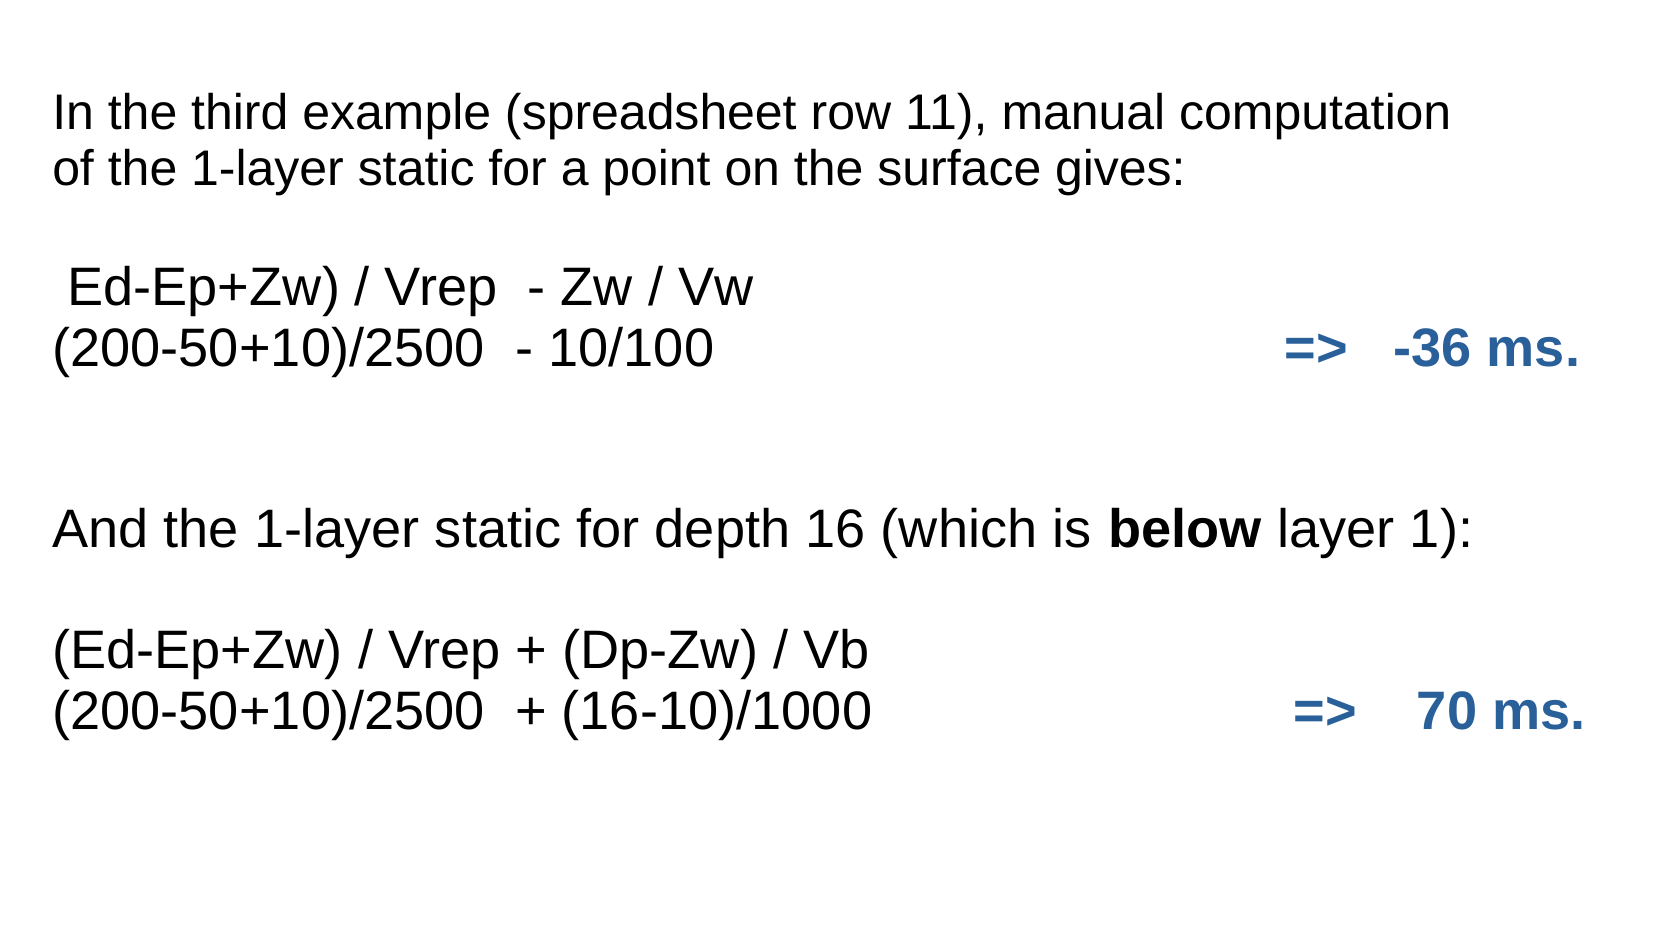

In the third example (spreadsheet row 11), manual computation of the 1-layer static for a point on the surface gives:
 Ed-Ep+Zw) / Vrep - Zw / Vw
(200-50+10)/2500 - 10/100 => -36 ms.
And the 1-layer static for depth 16 (which is below layer 1):
(Ed-Ep+Zw) / Vrep + (Dp-Zw) / Vb
(200-50+10)/2500 + (16-10)/1000 => 70 ms.